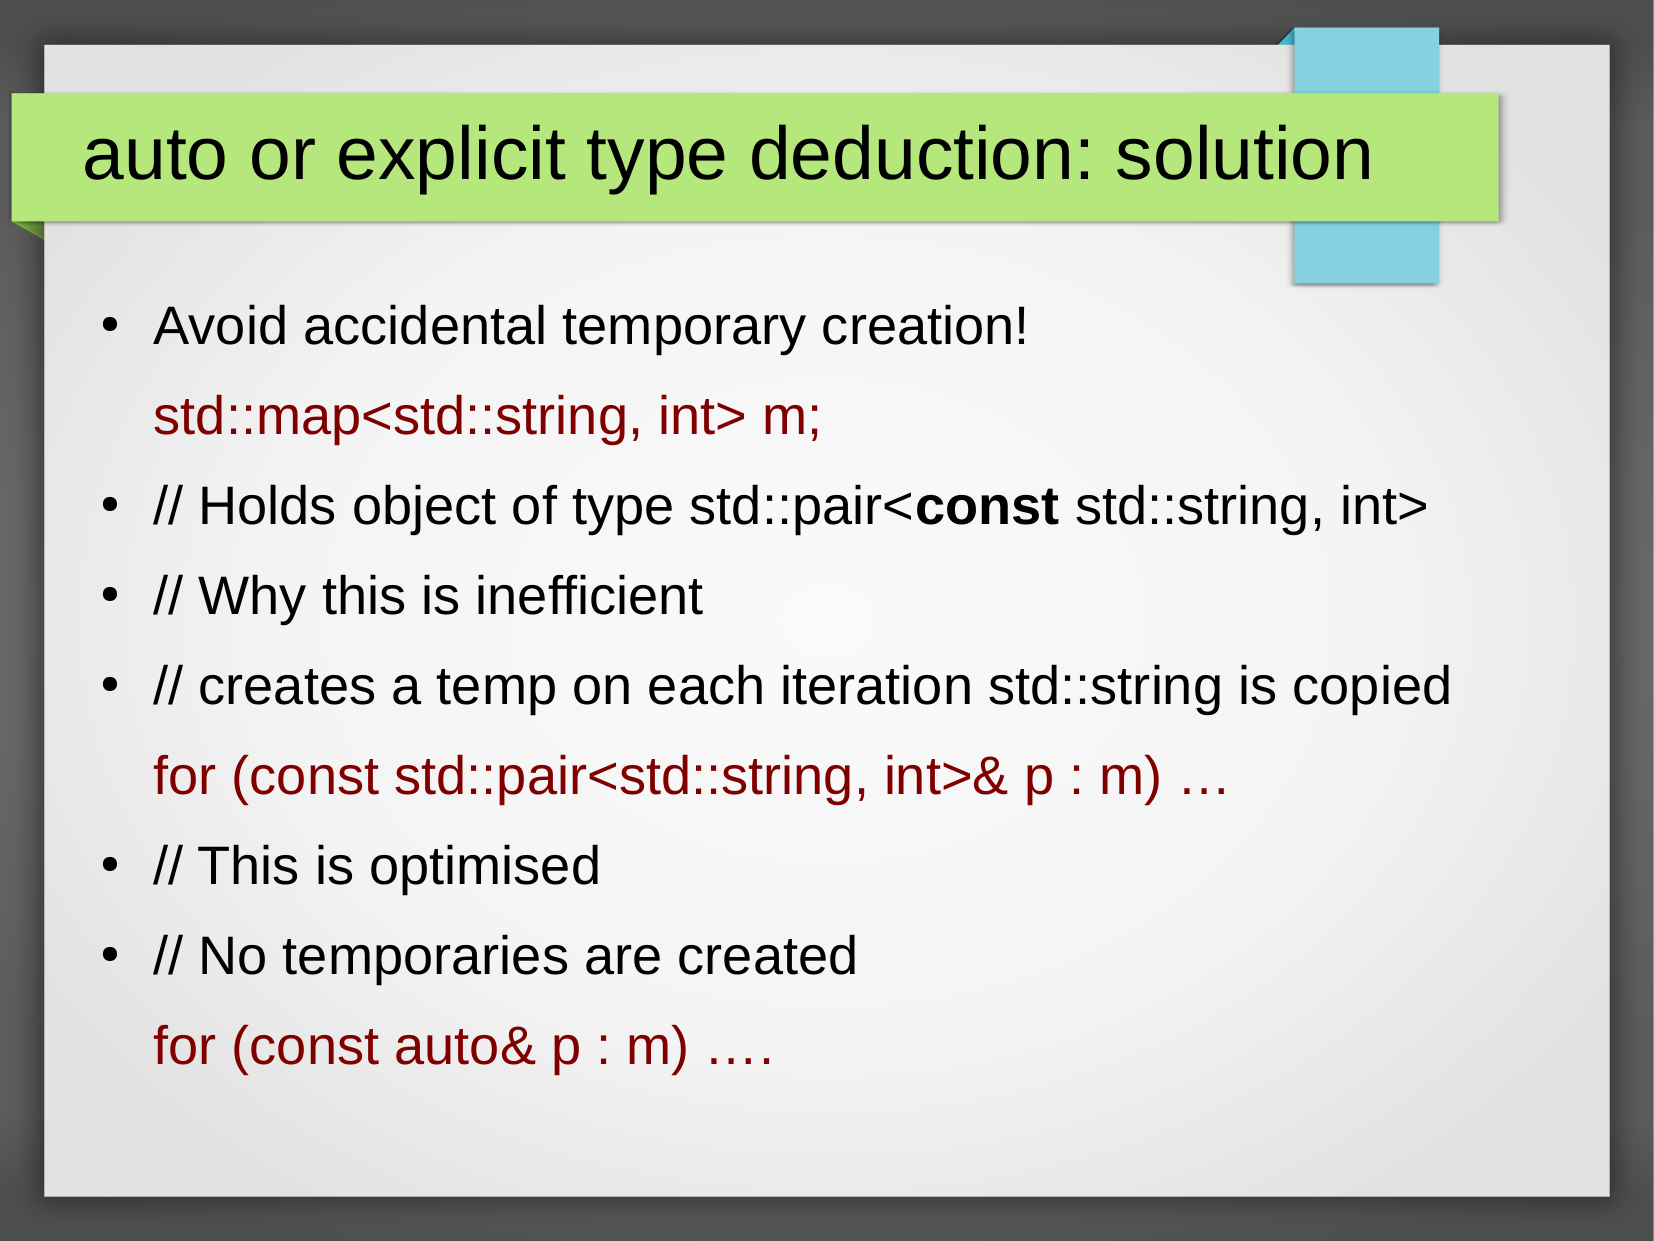

# auto or explicit type deduction: solution
Avoid accidental temporary creation!
std::map<std::string, int> m;
// Holds object of type std::pair<const std::string, int>
// Why this is inefficient
// creates a temp on each iteration std::string is copied
for (const std::pair<std::string, int>& p : m) …
// This is optimised
// No temporaries are created
for (const auto& p : m) ….